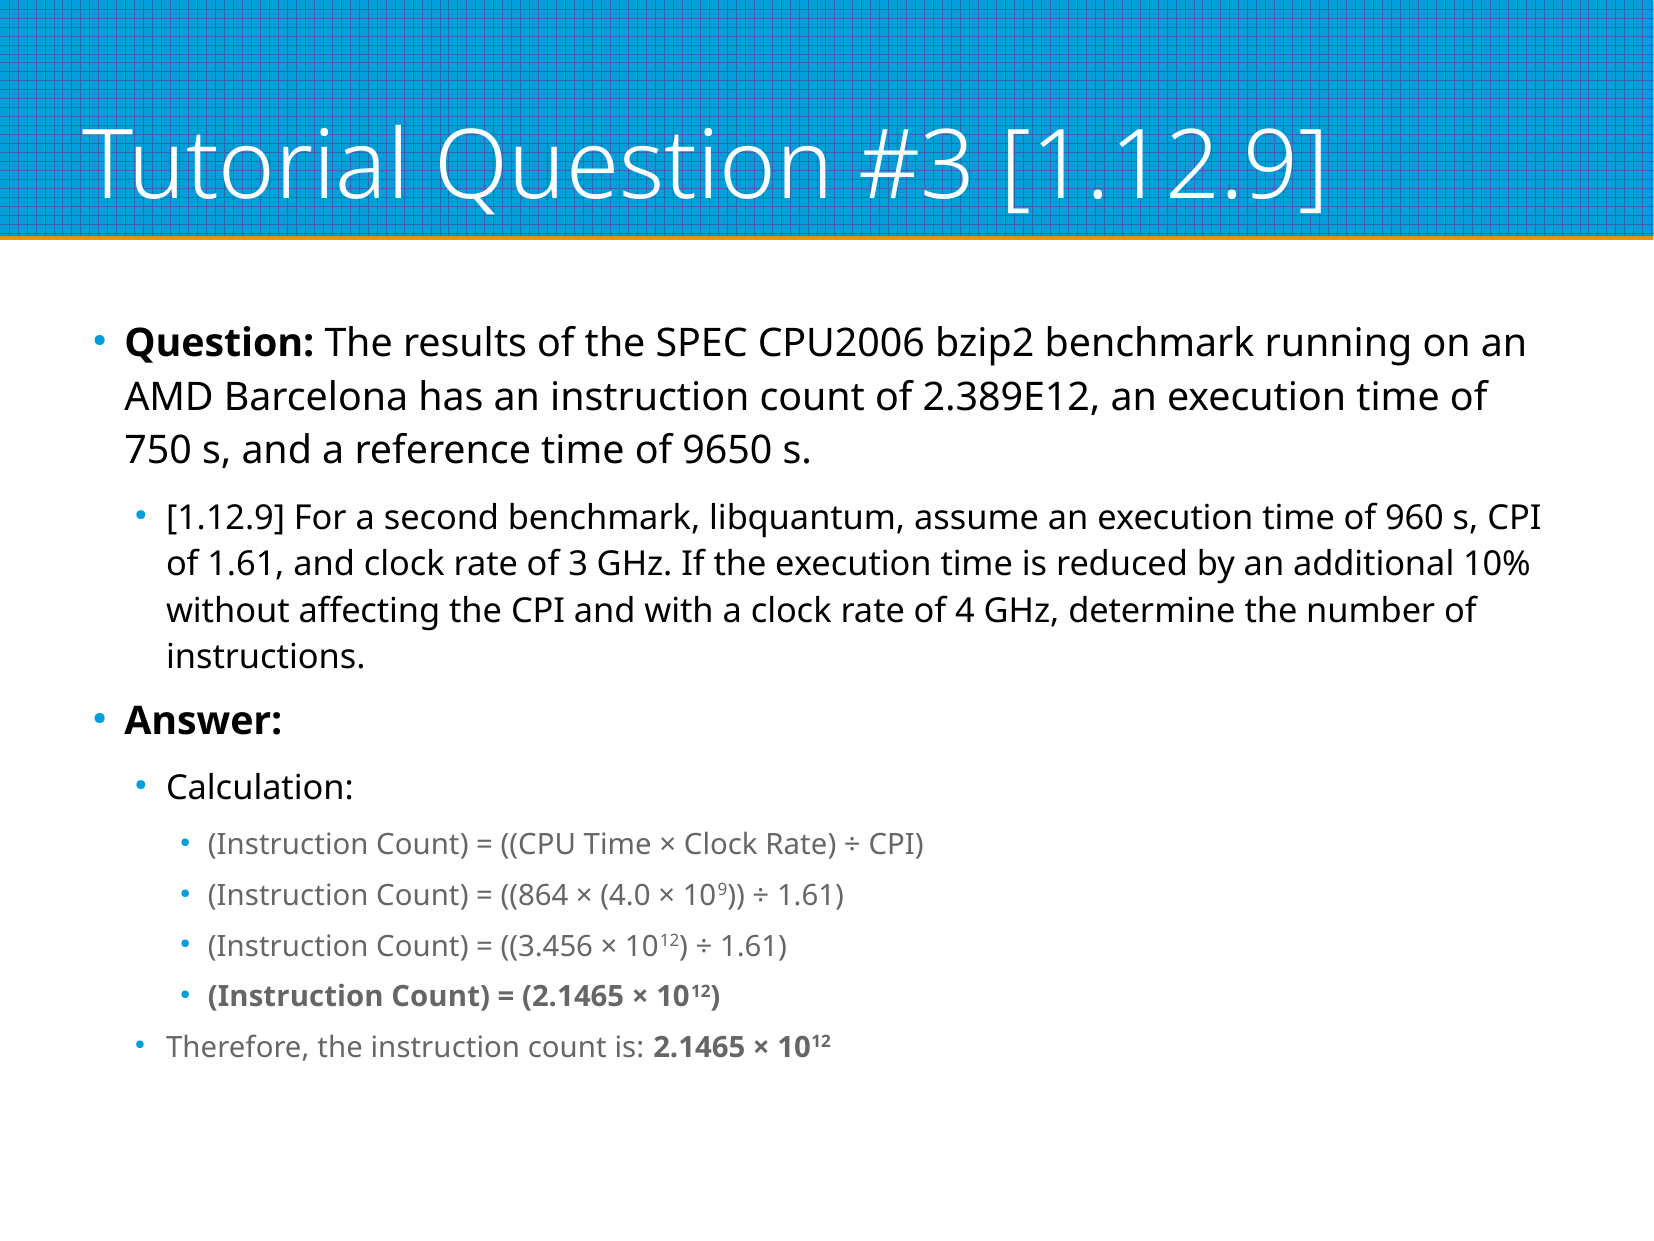

# Tutorial Question #3 [1.12.9]
Question: The results of the SPEC CPU2006 bzip2 benchmark running on an AMD Barcelona has an instruction count of 2.389E12, an execution time of 750 s, and a reference time of 9650 s.
[1.12.9] For a second benchmark, libquantum, assume an execution time of 960 s, CPI of 1.61, and clock rate of 3 GHz. If the execution time is reduced by an additional 10% without affecting the CPI and with a clock rate of 4 GHz, determine the number of instructions.
Answer:
Calculation:
(Instruction Count) = ((CPU Time × Clock Rate) ÷ CPI)
(Instruction Count) = ((864 × (4.0 × 109)) ÷ 1.61)
(Instruction Count) = ((3.456 × 1012) ÷ 1.61)
(Instruction Count) = (2.1465 × 1012)
Therefore, the instruction count is: 2.1465 × 1012